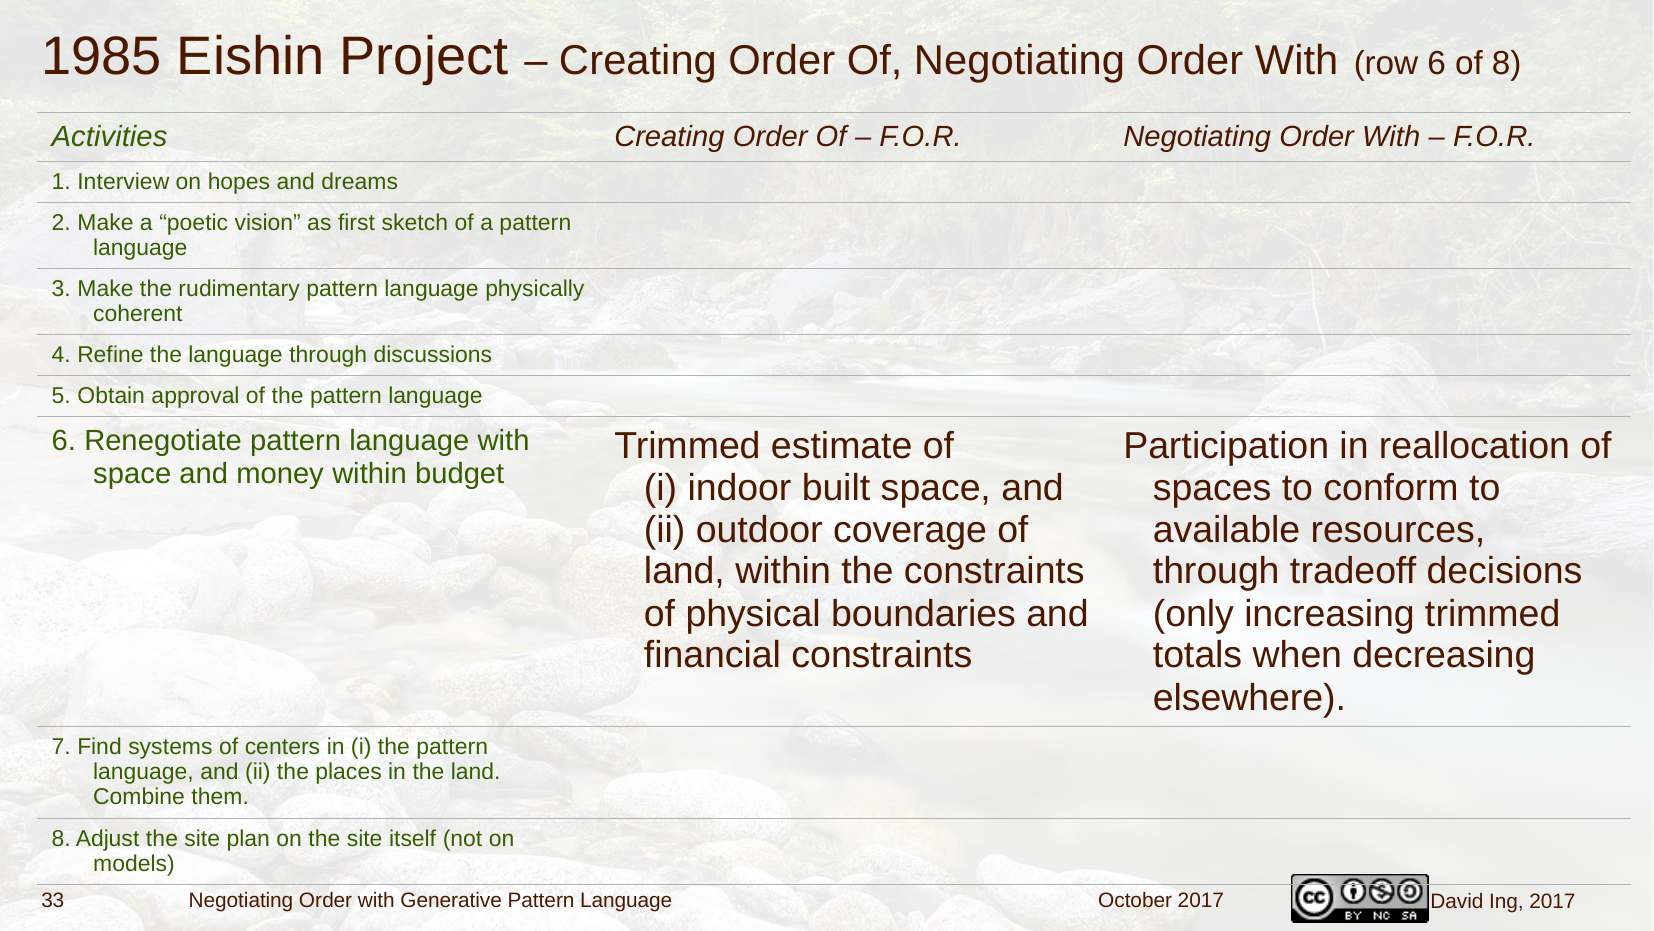

# 1985 Eishin Project – Creating Order Of, Negotiating Order With (row 6 of 8)
| Activities | Creating Order Of – F.O.R. | Negotiating Order With – F.O.R. |
| --- | --- | --- |
| 1. Interview on hopes and dreams | | |
| 2. Make a “poetic vision” as first sketch of a pattern language | | |
| 3. Make the rudimentary pattern language physically coherent | | |
| 4. Refine the language through discussions | | |
| 5. Obtain approval of the pattern language | | |
| 6. Renegotiate pattern language with space and money within budget | Trimmed estimate of (i) indoor built space, and (ii) outdoor coverage of land, within the constraints of physical boundaries and financial constraints | Participation in reallocation of spaces to conform to available resources, through tradeoff decisions (only increasing trimmed totals when decreasing elsewhere). |
| 7. Find systems of centers in (i) the pattern language, and (ii) the places in the land. Combine them. | | |
| 8. Adjust the site plan on the site itself (not on models) | | |
Negotiating Order with Generative Pattern Language
October 2017
33